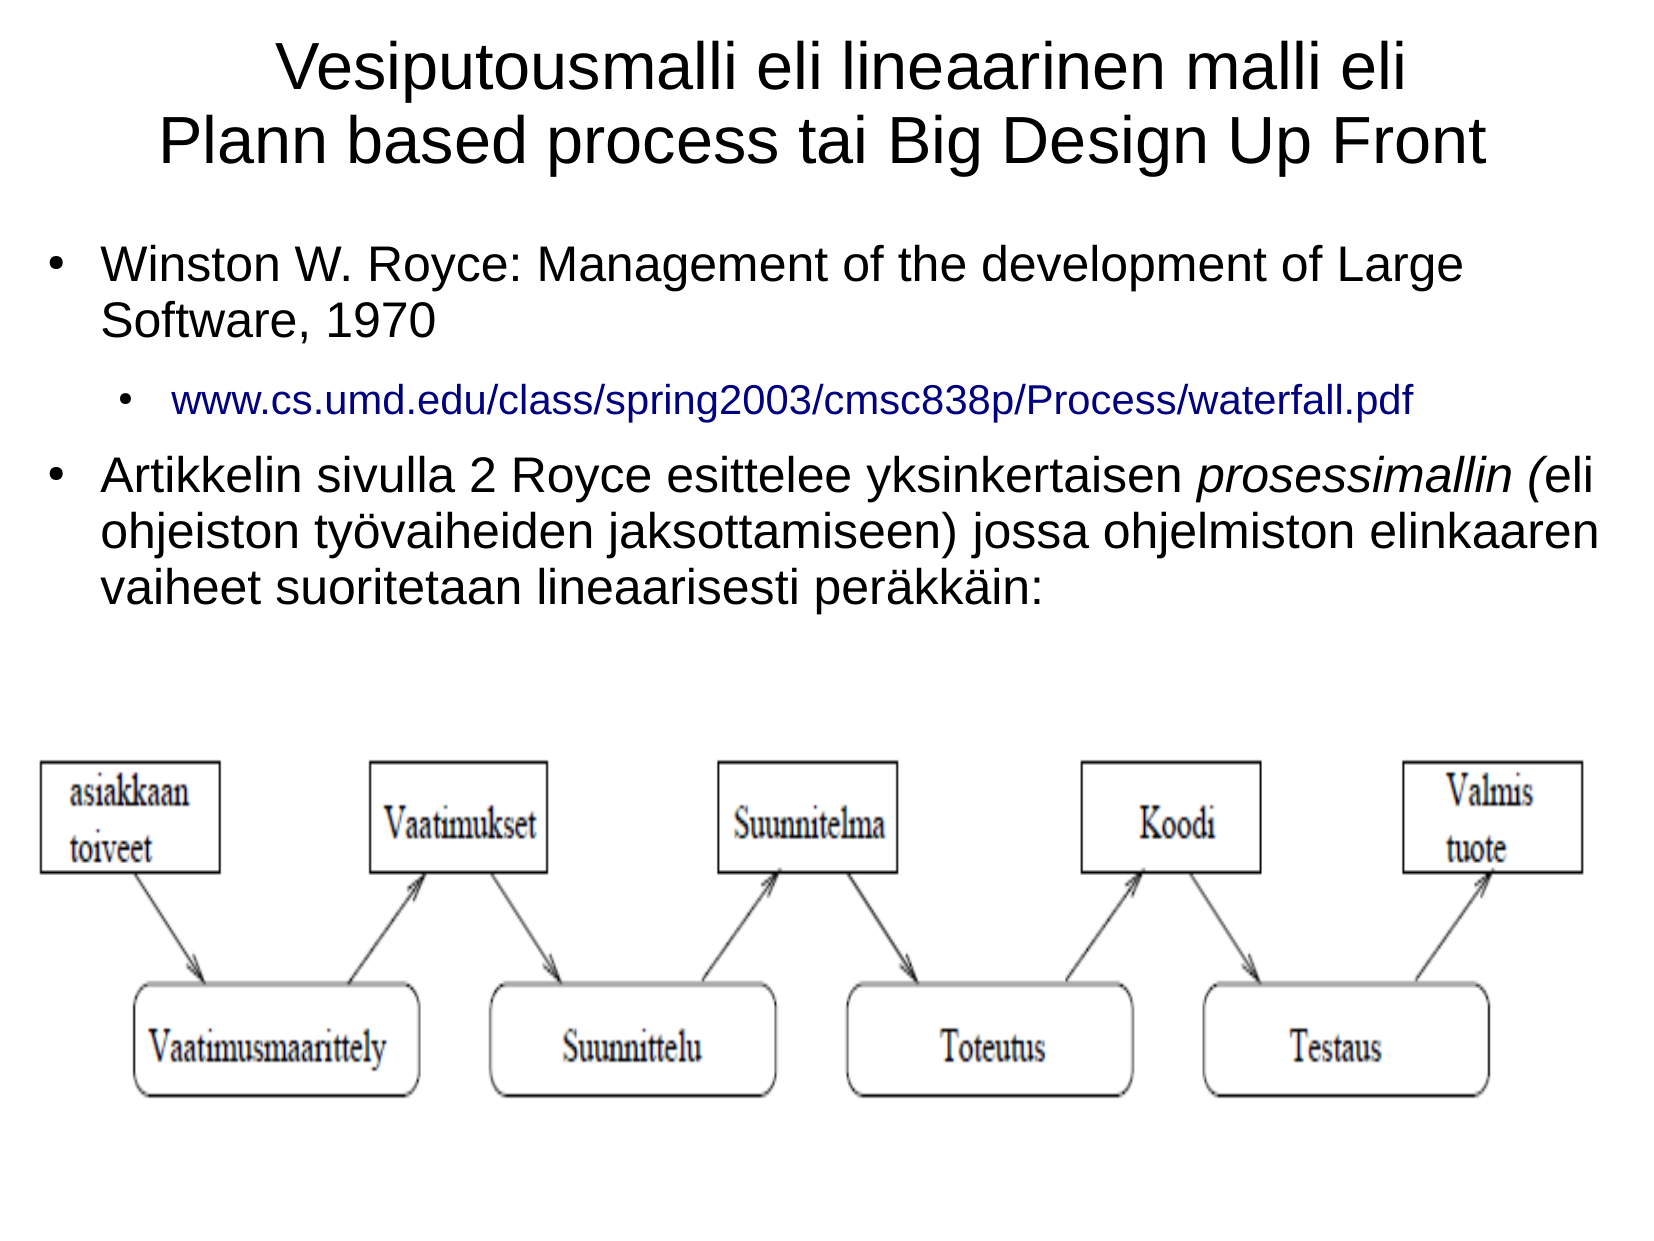

# Vesiputousmalli eli lineaarinen malli eli Plann based process tai Big Design Up Front
Winston W. Royce: Management of the development of Large Software, 1970
www.cs.umd.edu/class/spring2003/cmsc838p/Process/waterfall.pdf
Artikkelin sivulla 2 Royce esittelee yksinkertaisen prosessimallin (eli ohjeiston työvaiheiden jaksottamiseen) jossa ohjelmiston elinkaaren vaiheet suoritetaan lineaarisesti peräkkäin: